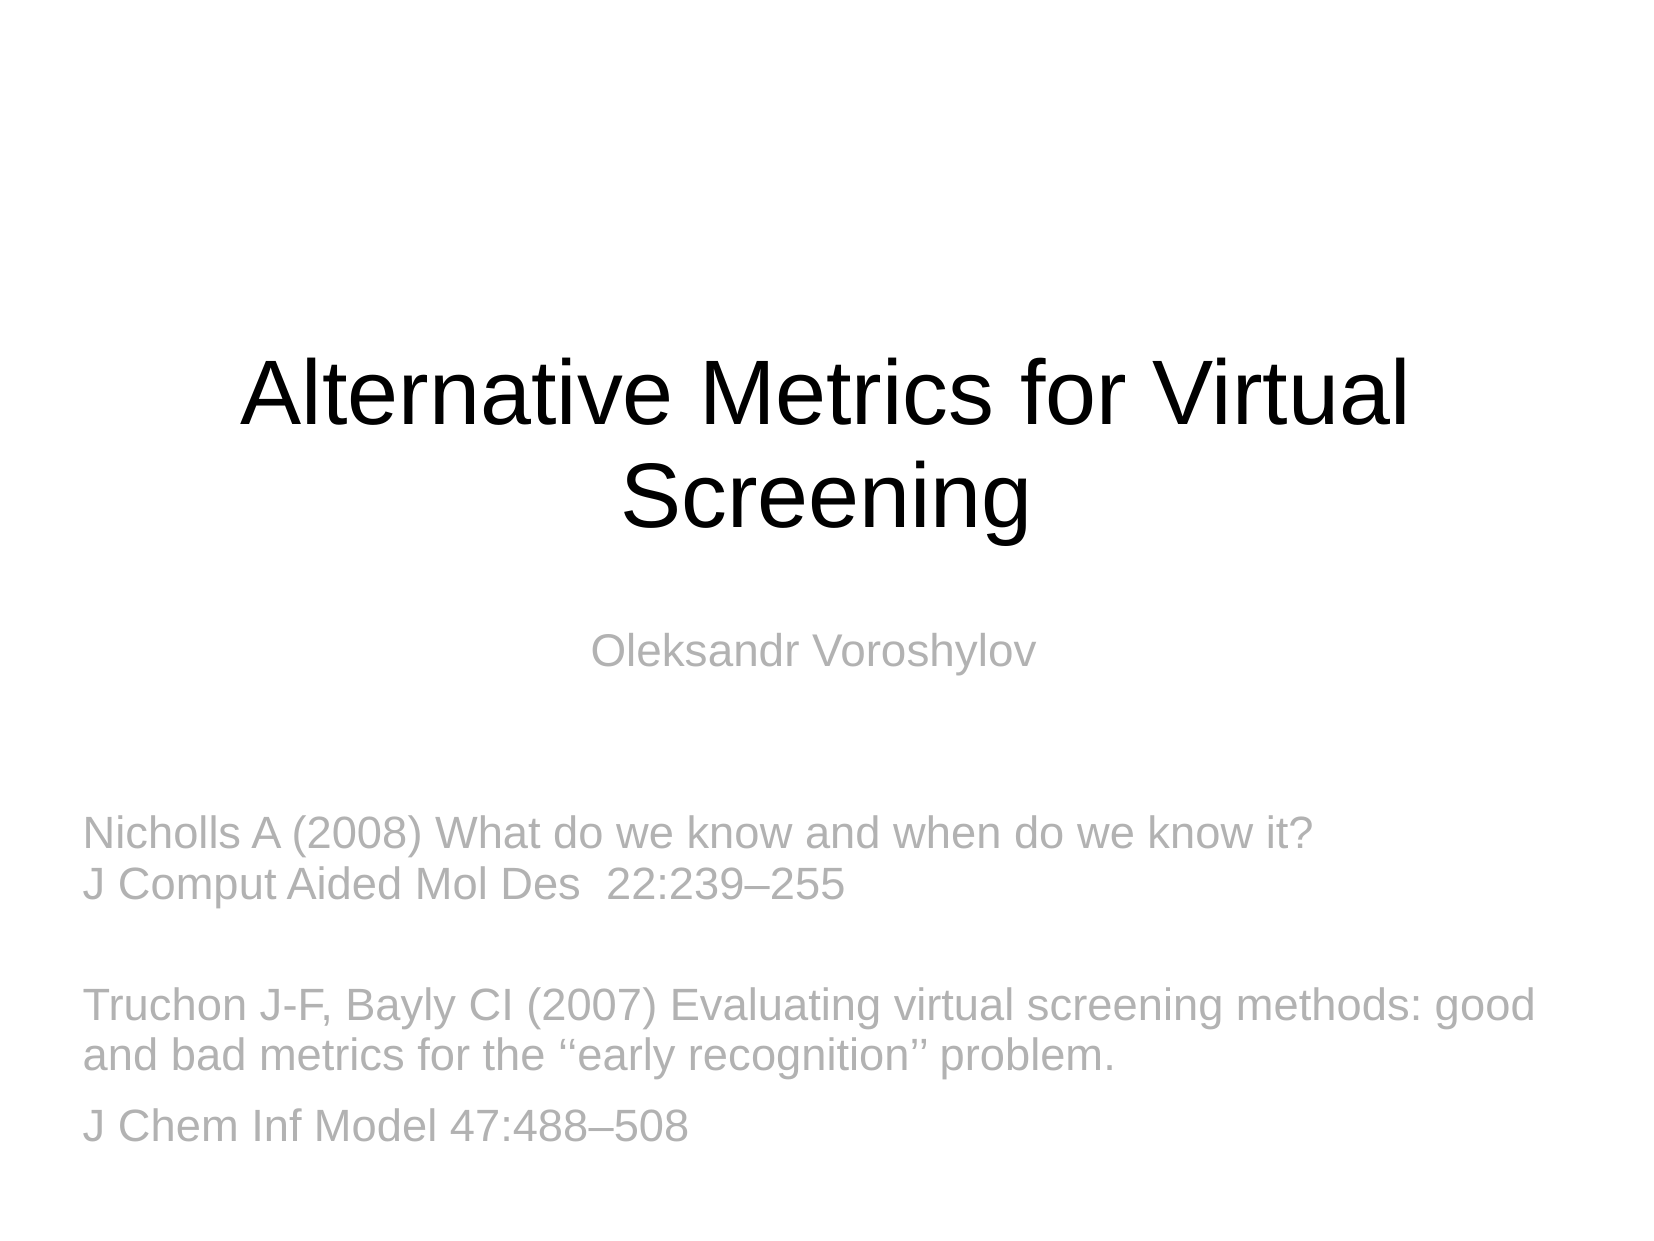

# Alternative Metrics for Virtual Screening
Oleksandr Voroshylov
Nicholls A (2008) What do we know and when do we know it?
J Comput Aided Mol Des 22:239–255
Truchon J-F, Bayly CI (2007) Evaluating virtual screening methods: good and bad metrics for the ‘‘early recognition’’ problem.
J Chem Inf Model 47:488–508